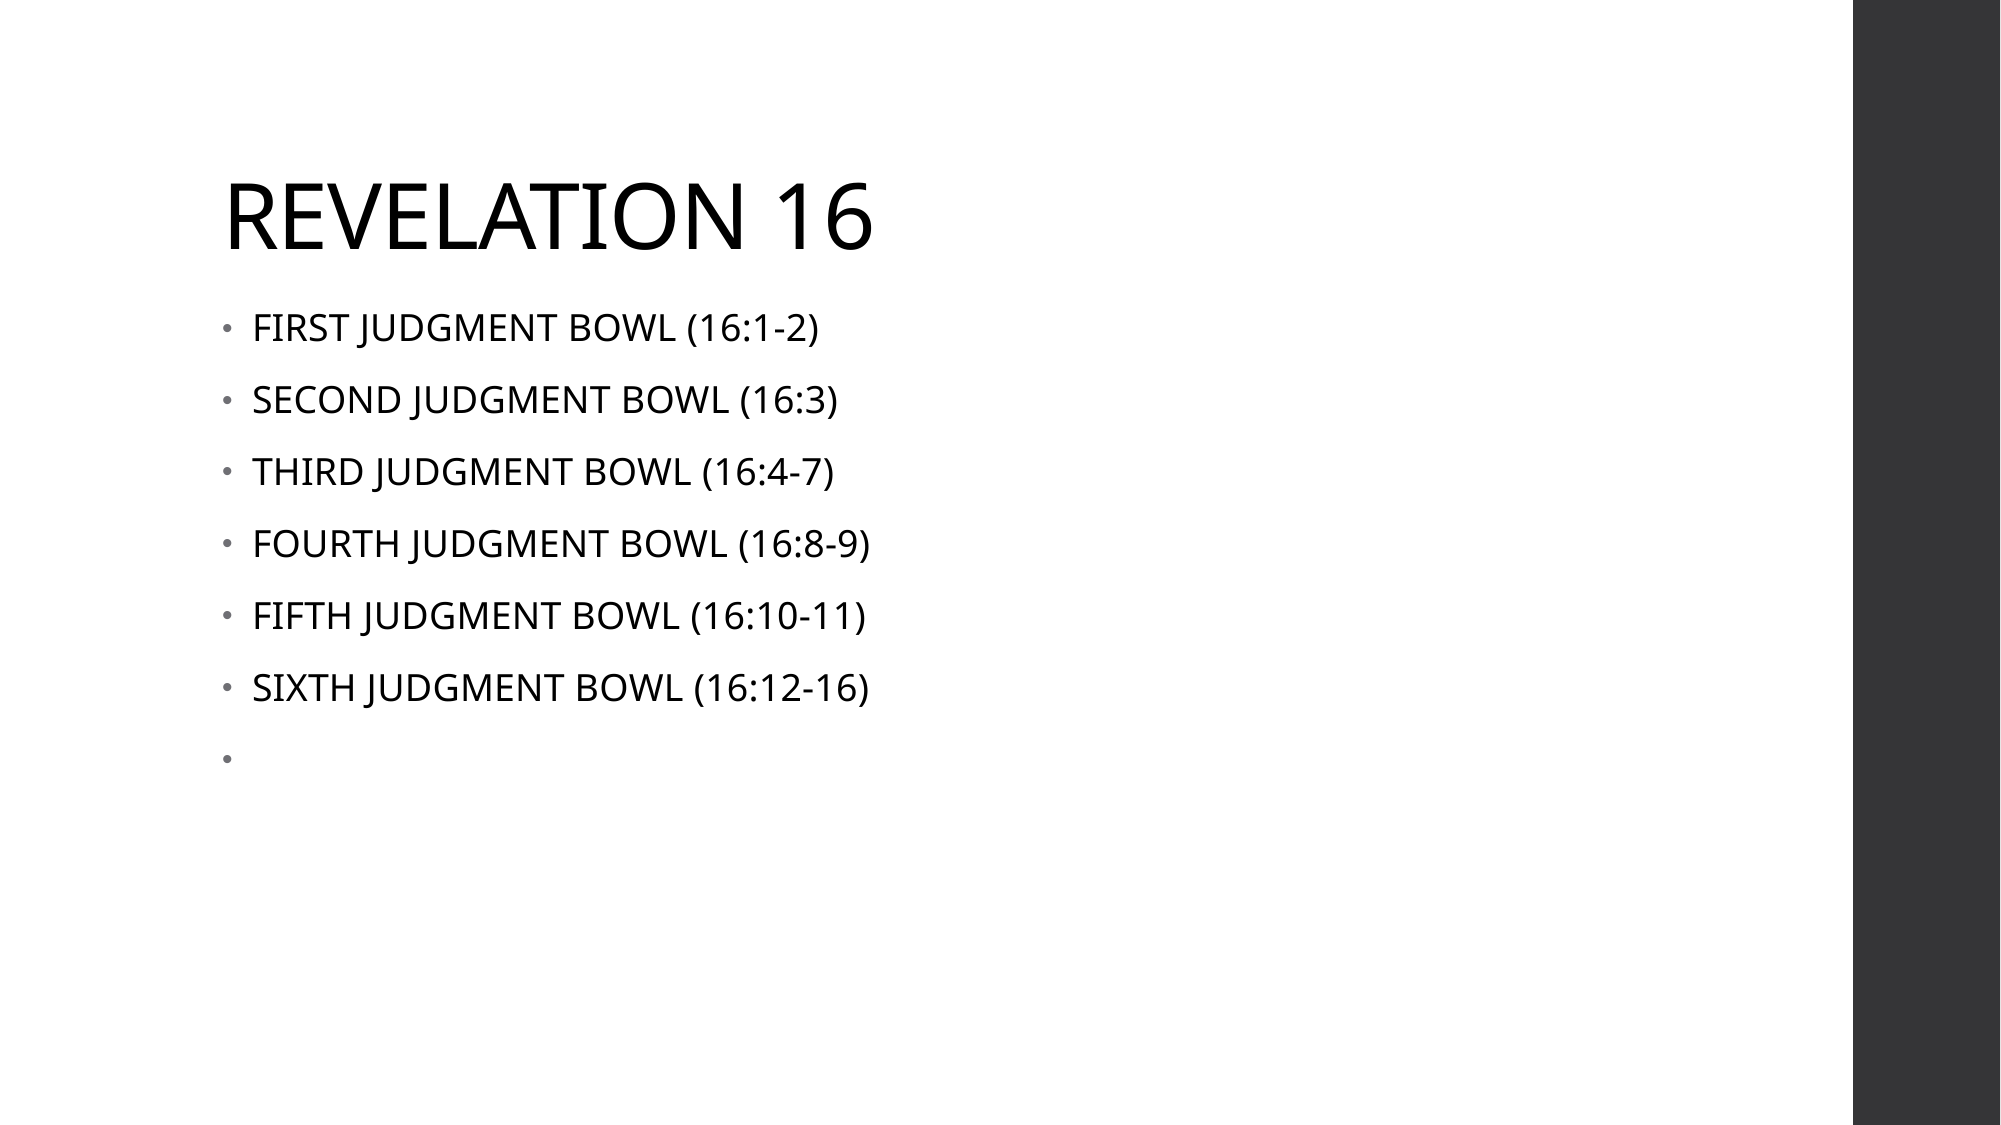

# REVELATION 16
FIRST JUDGMENT BOWL (16:1-2)
SECOND JUDGMENT BOWL (16:3)
THIRD JUDGMENT BOWL (16:4-7)
FOURTH JUDGMENT BOWL (16:8-9)
FIFTH JUDGMENT BOWL (16:10-11)
SIXTH JUDGMENT BOWL (16:12-16)